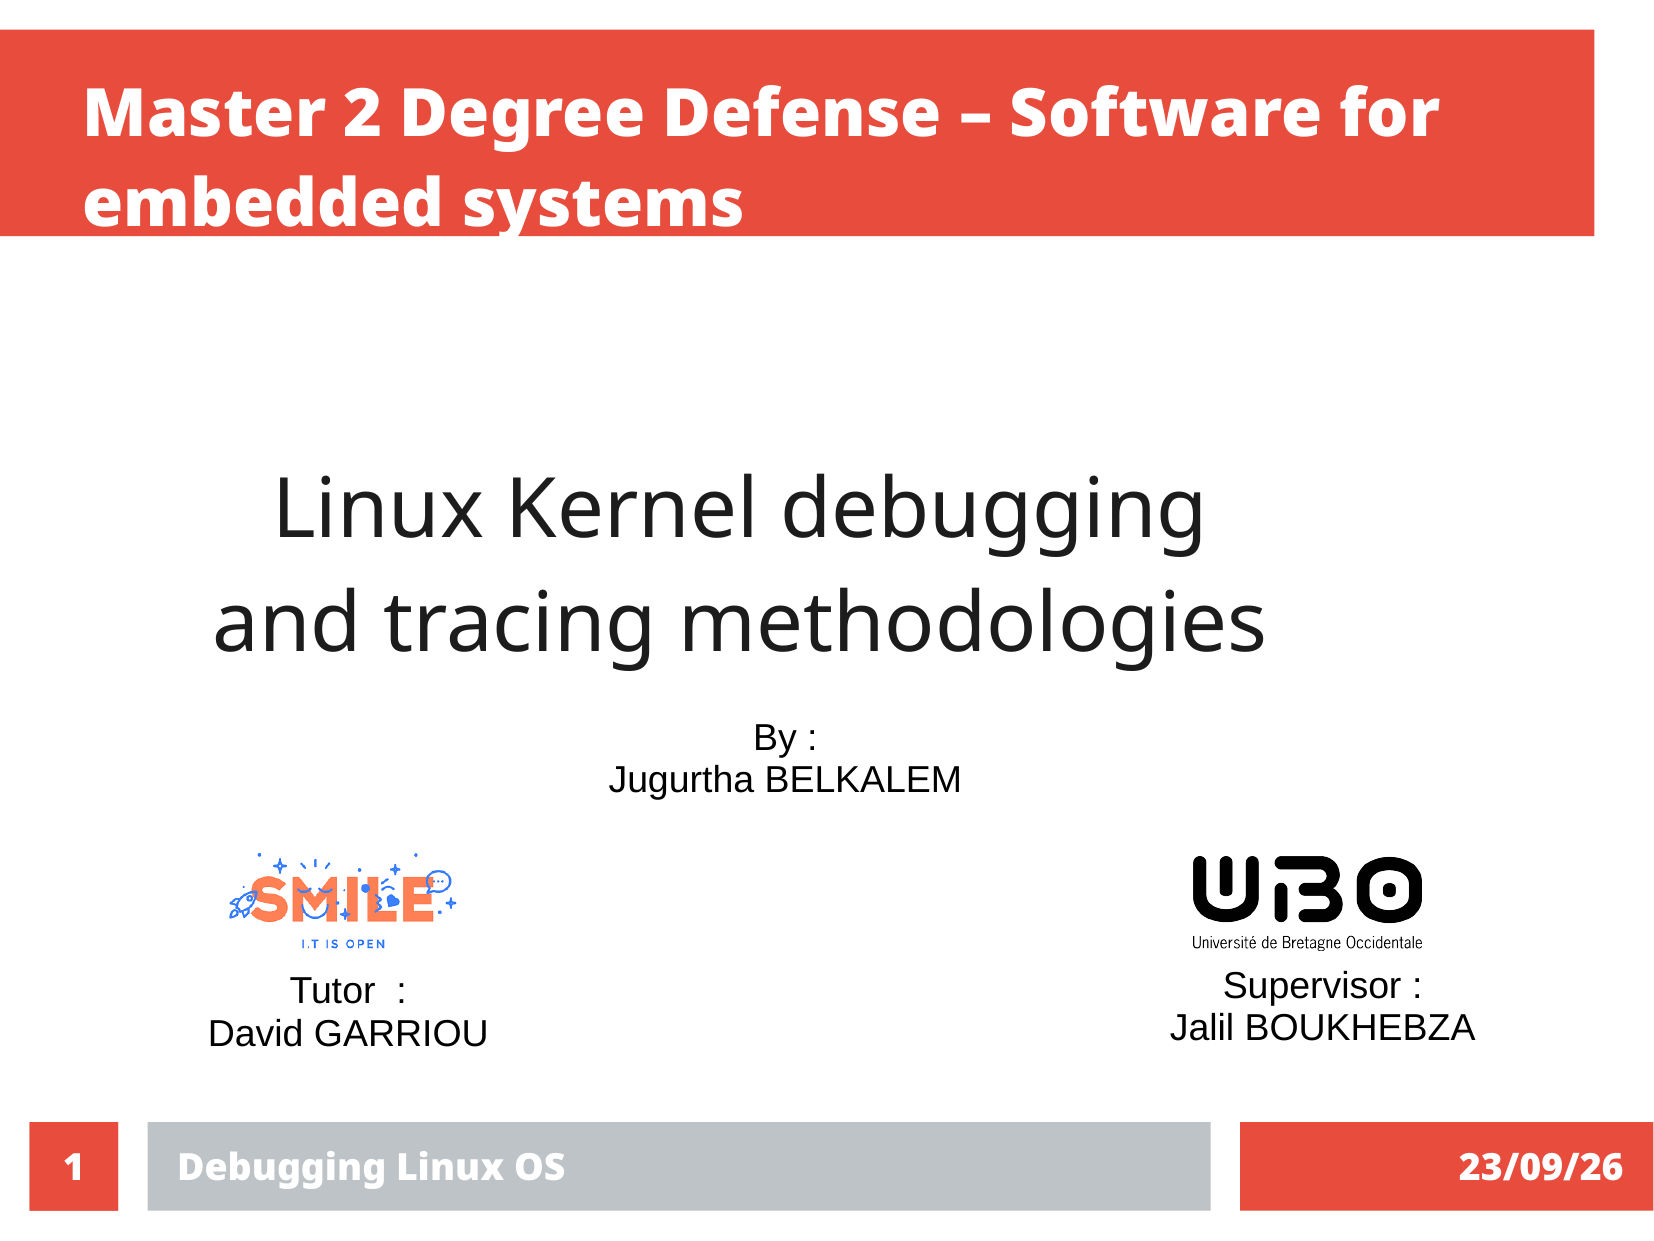

# Master 2 Degree Defense – Software for embedded systems
Linux Kernel debugging
and tracing methodologies
By :
Jugurtha BELKALEM
Supervisor :
Jalil BOUKHEBZA
Tutor  :
David GARRIOU
1
Debugging Linux OS